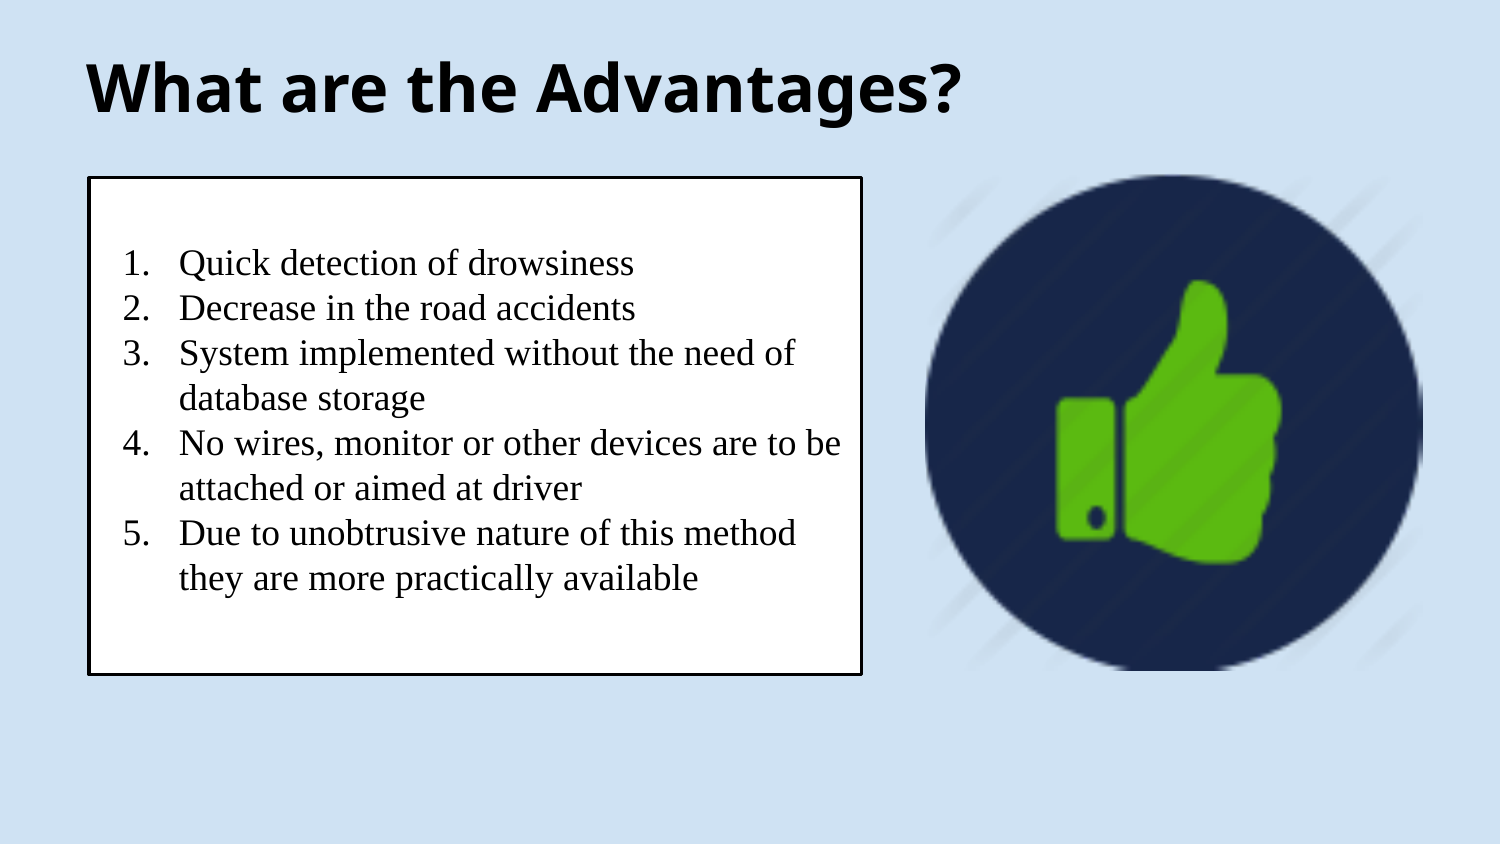

What are the Advantages?
Quick detection of drowsiness
Decrease in the road accidents
System implemented without the need of database storage
No wires, monitor or other devices are to be attached or aimed at driver
Due to unobtrusive nature of this method they are more practically available